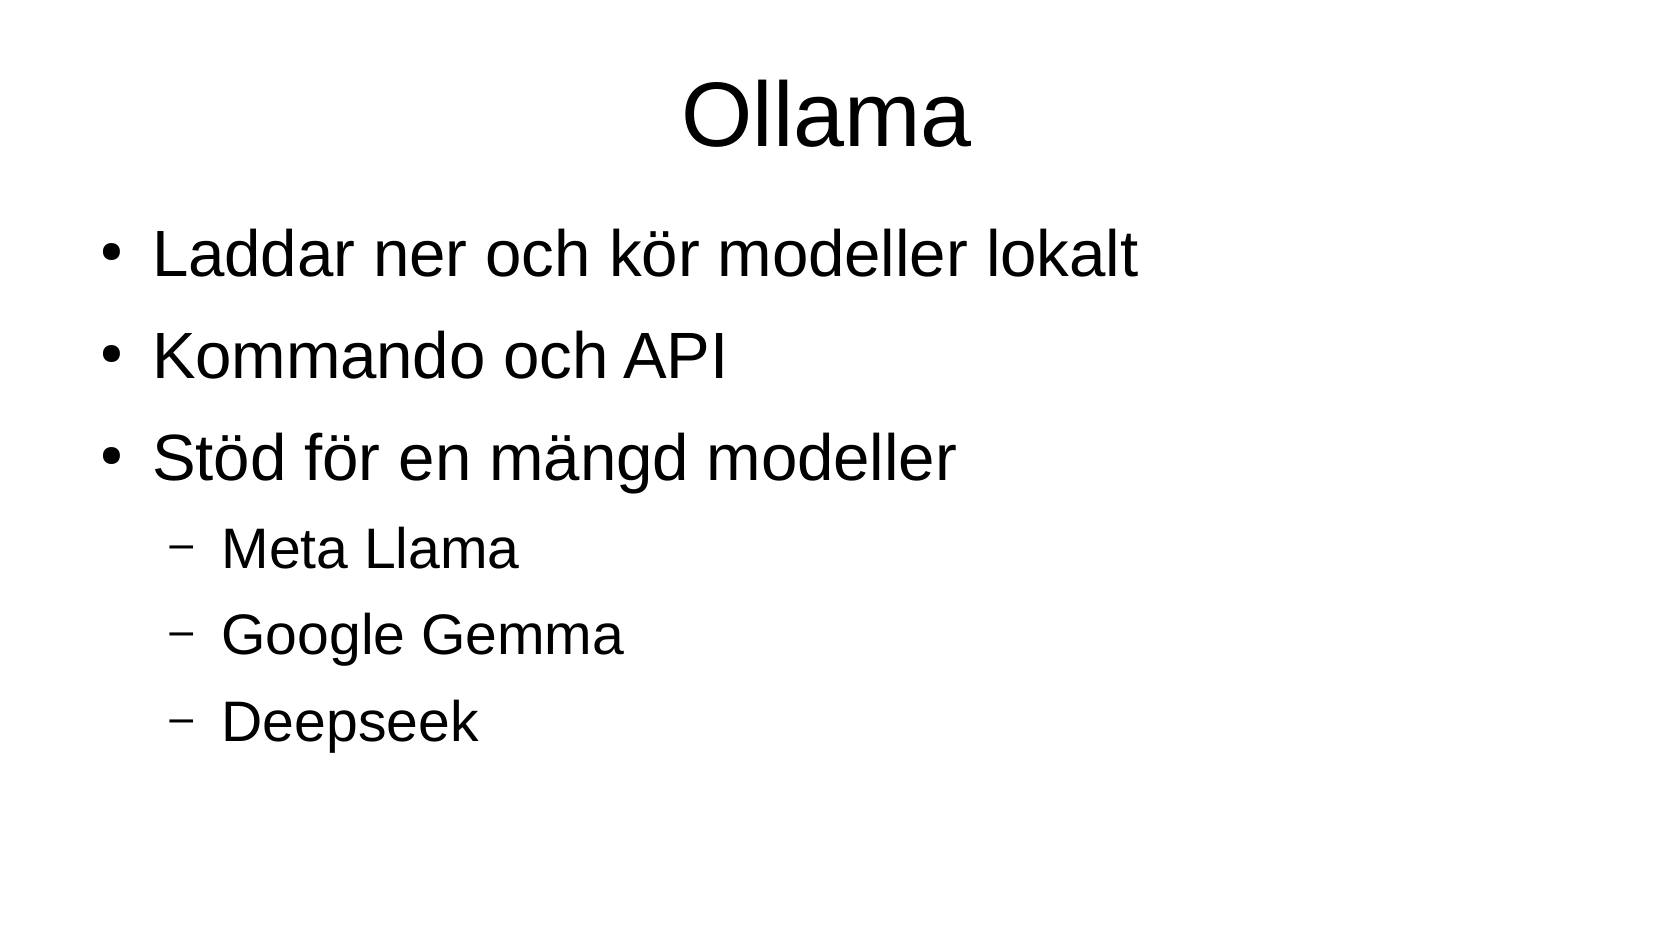

# Ollama
Laddar ner och kör modeller lokalt
Kommando och API
Stöd för en mängd modeller
Meta Llama
Google Gemma
Deepseek